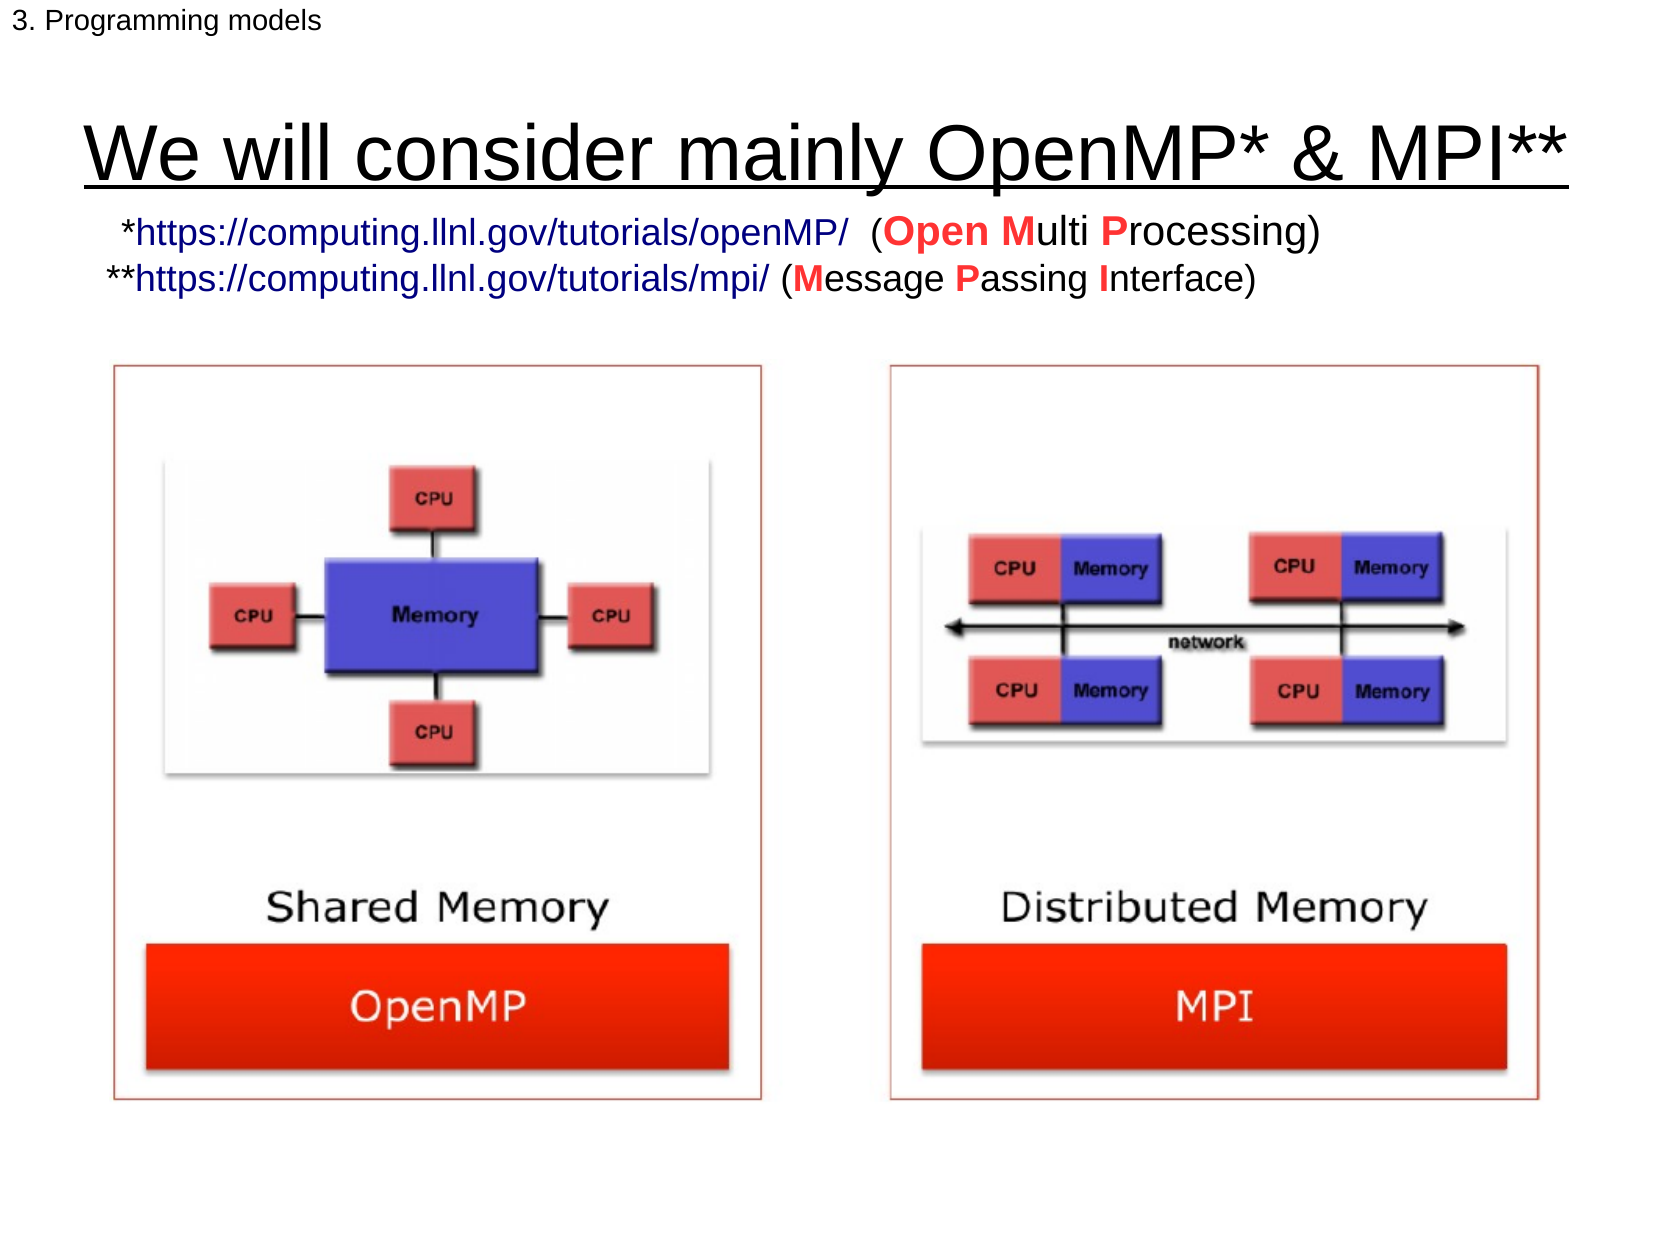

3. Programming models
# We will consider mainly OpenMP* & MPI**
*https://computing.llnl.gov/tutorials/openMP/ (Open Multi Processing)
**https://computing.llnl.gov/tutorials/mpi/ (Message Passing Interface)